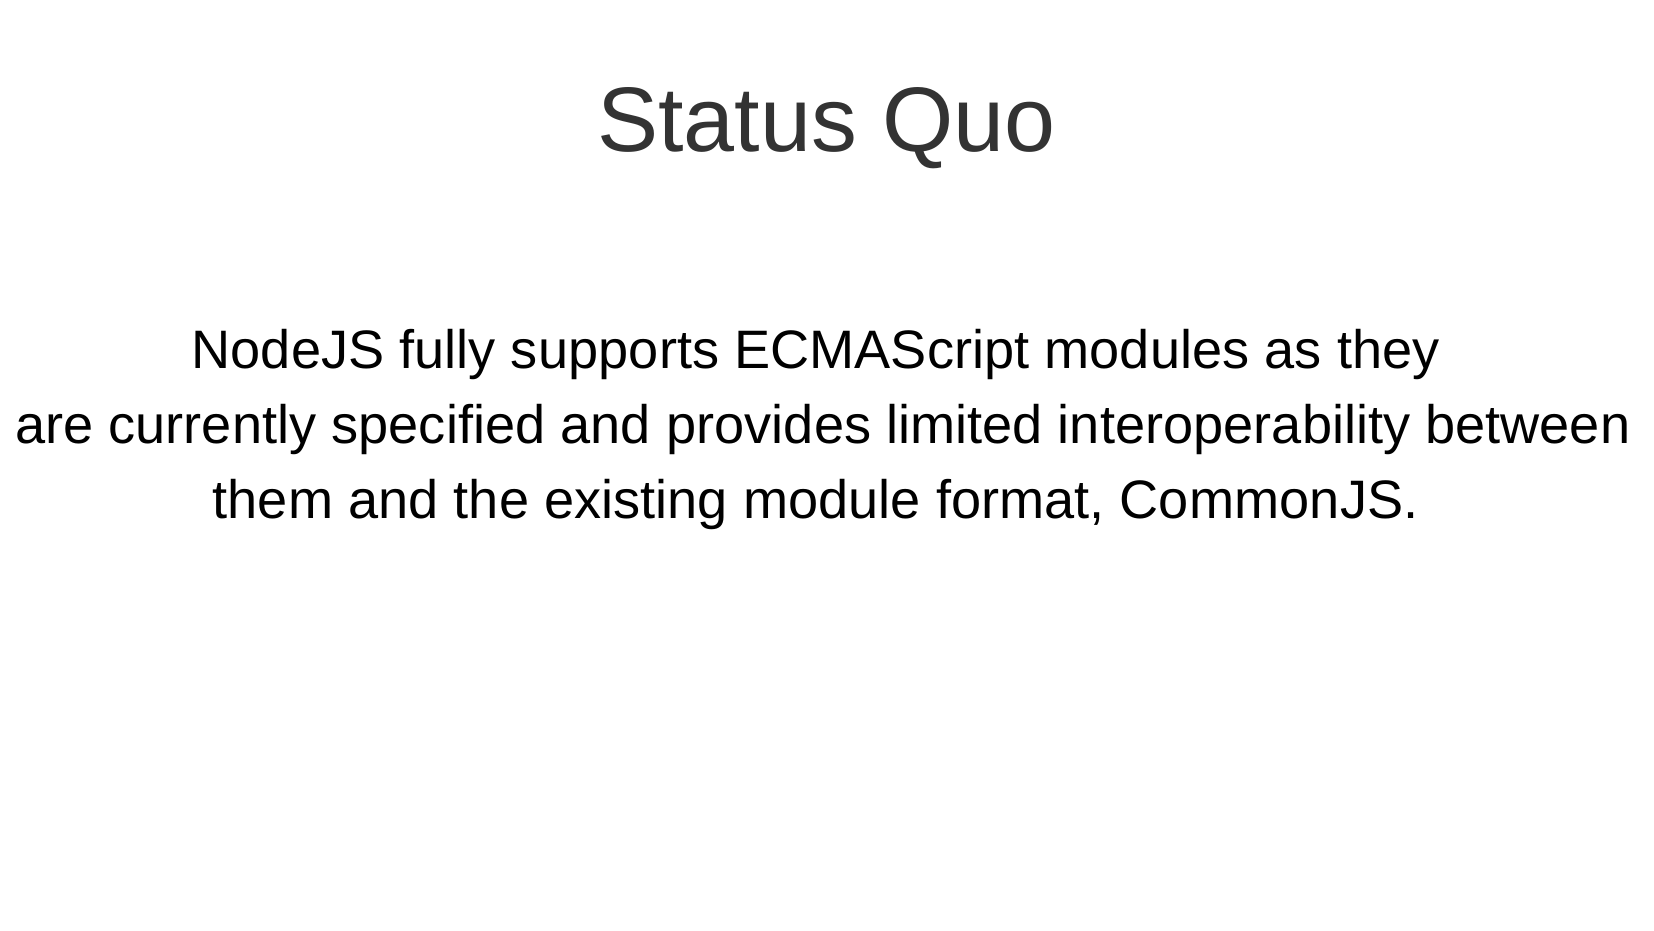

# Status Quo
NodeJS fully supports ECMAScript modules as they
 are currently specified and provides limited interoperability between them and the existing module format, CommonJS.